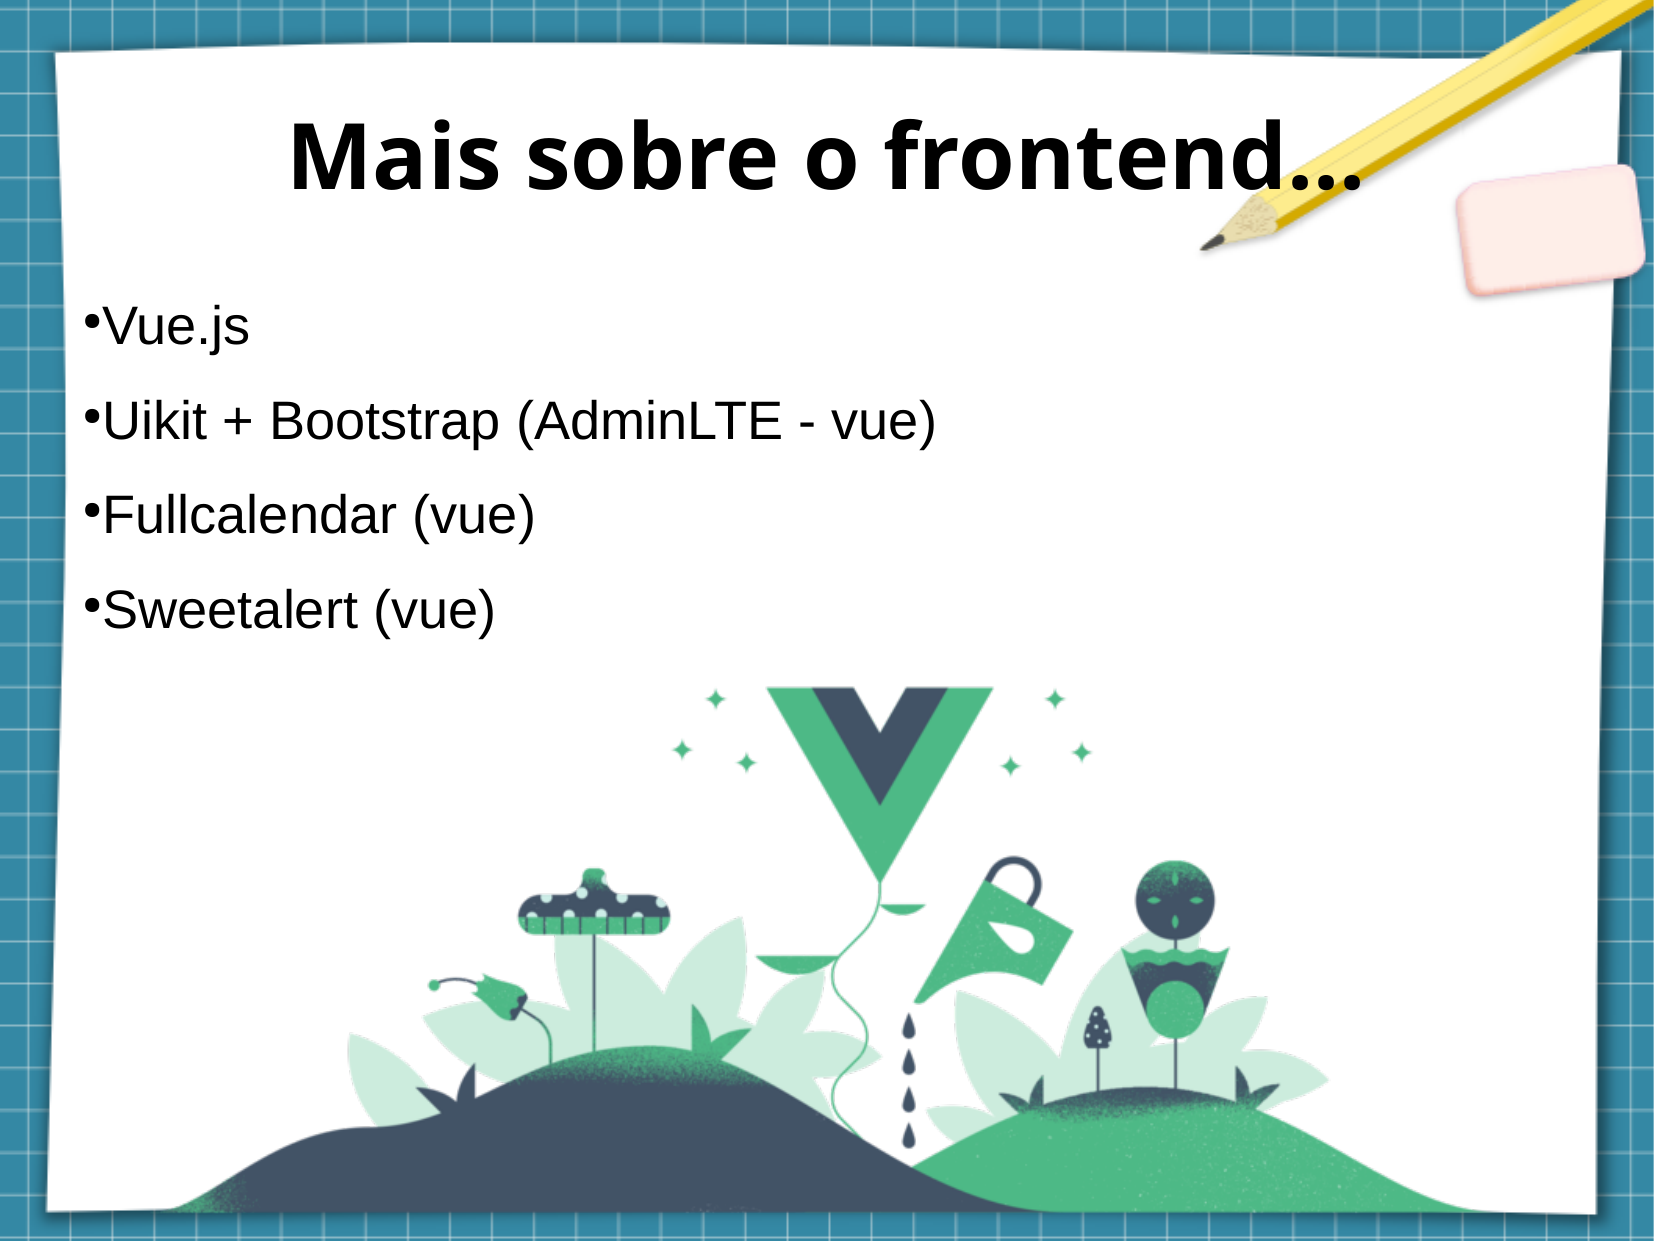

# Mais sobre o frontend...
Vue.js
Uikit + Bootstrap (AdminLTE - vue)
Fullcalendar (vue)
Sweetalert (vue)